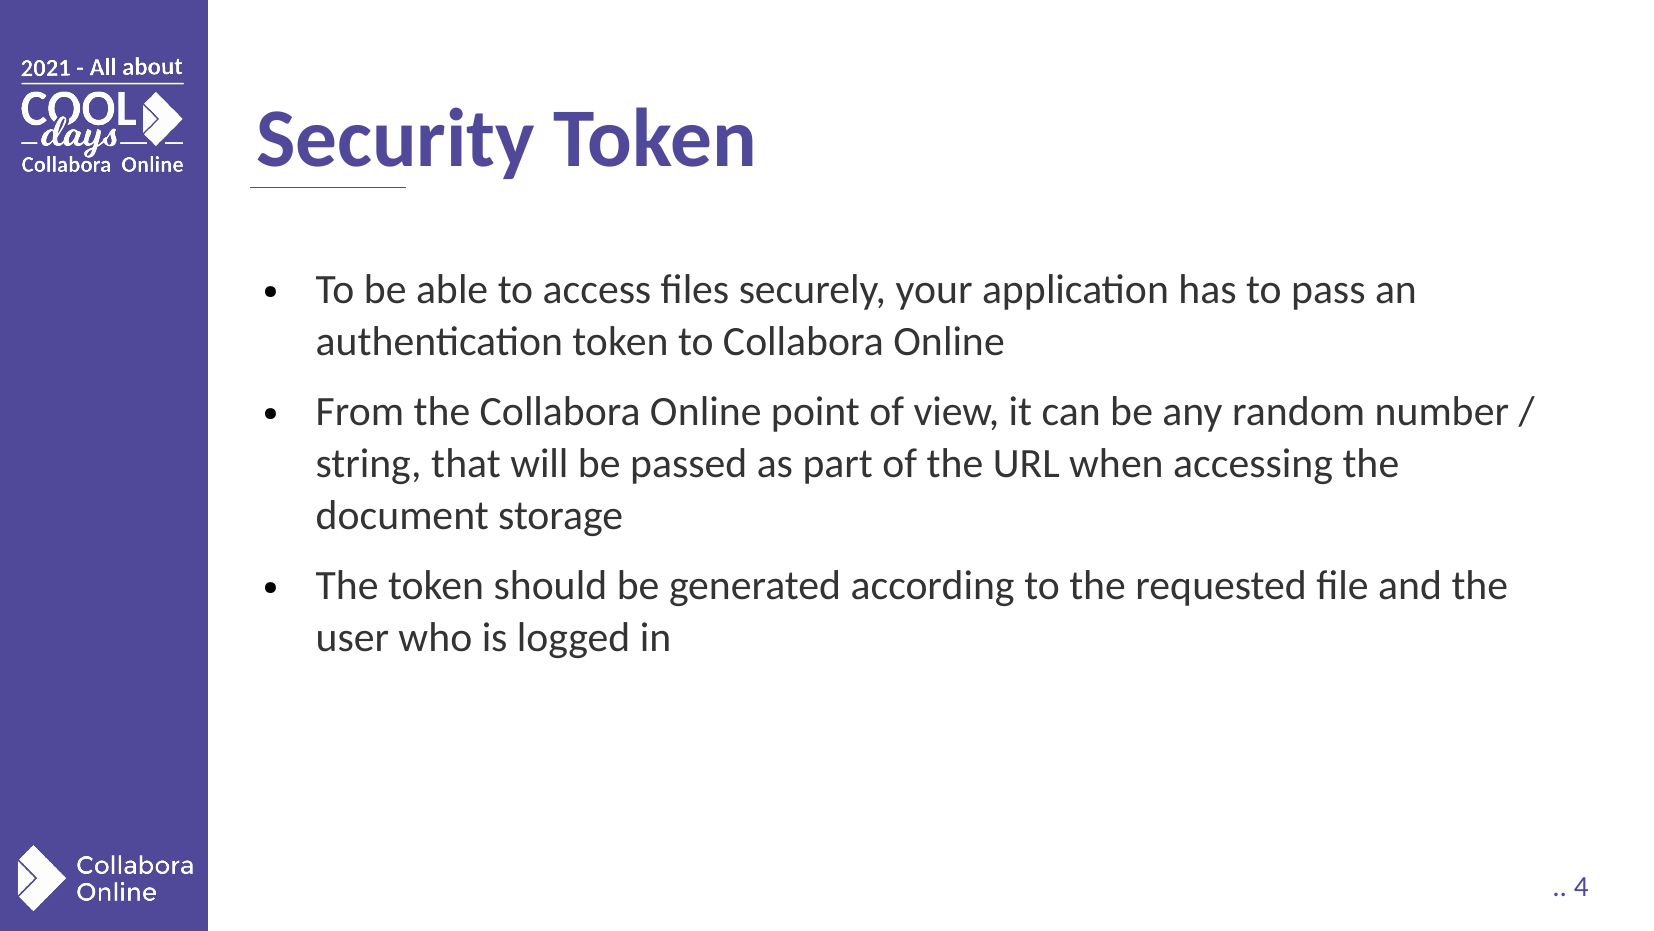

# Security Token
To be able to access files securely, your application has to pass an authentication token to Collabora Online
From the Collabora Online point of view, it can be any random number / string, that will be passed as part of the URL when accessing the document storage
The token should be generated according to the requested file and the user who is logged in
4